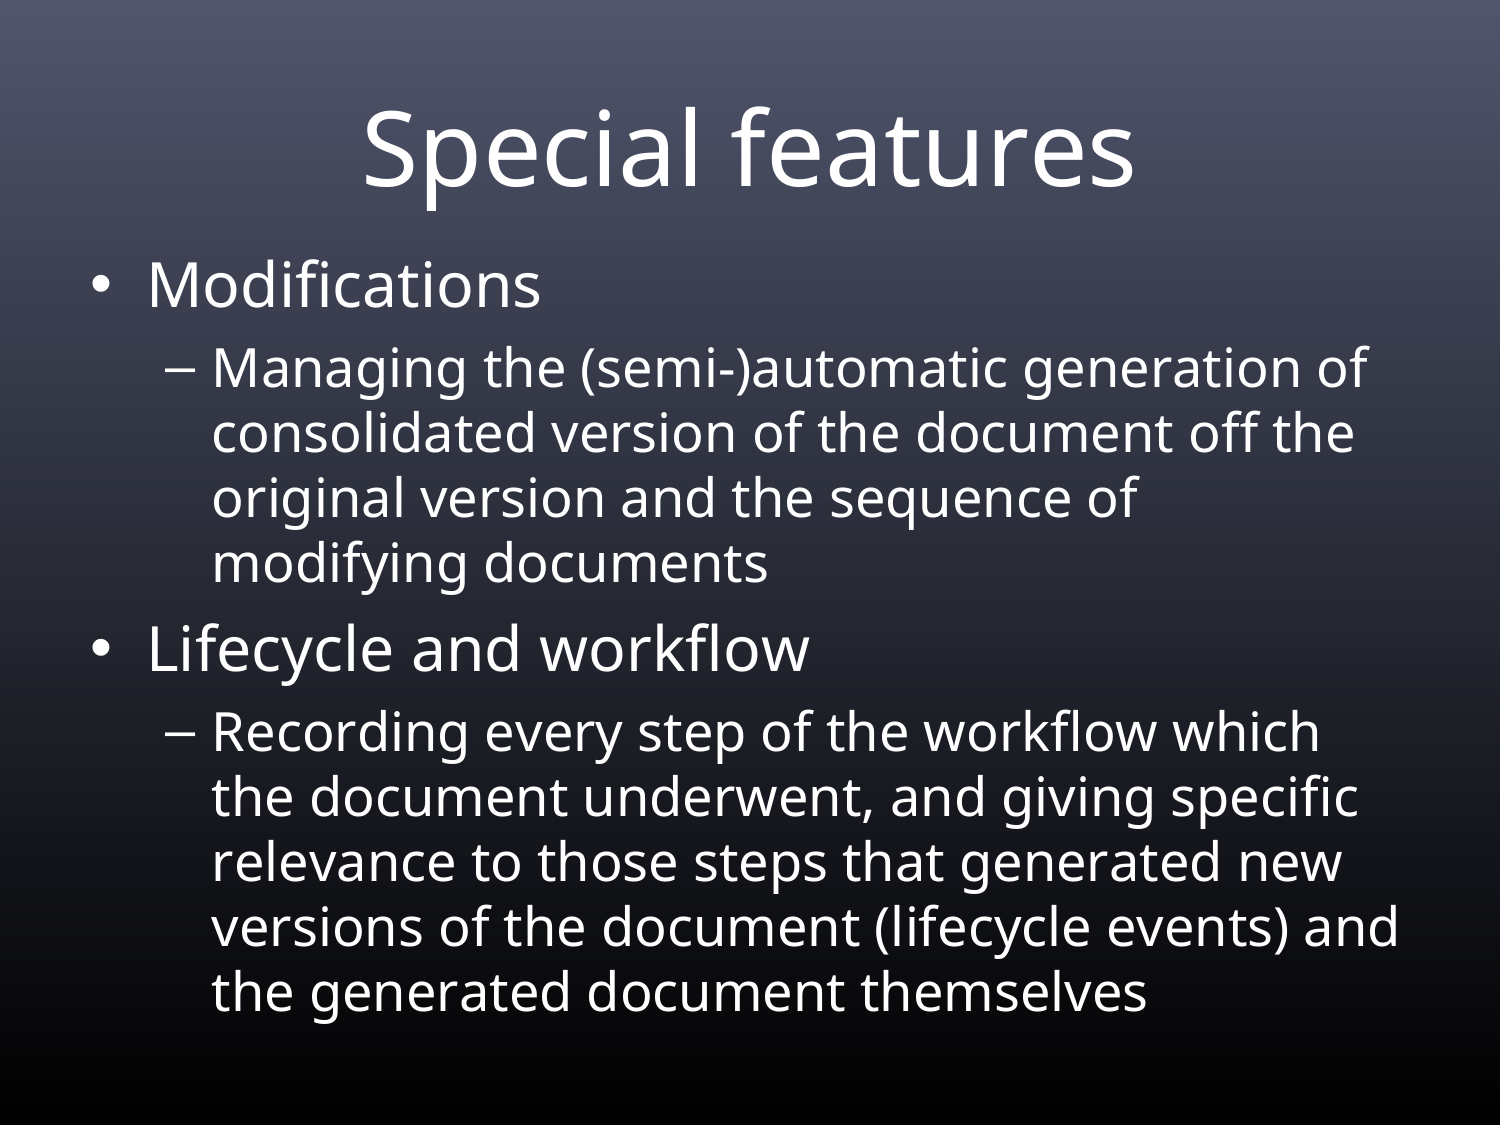

# Special features
Modifications
Managing the (semi-)automatic generation of consolidated version of the document off the original version and the sequence of modifying documents
Lifecycle and workflow
Recording every step of the workflow which the document underwent, and giving specific relevance to those steps that generated new versions of the document (lifecycle events) and the generated document themselves